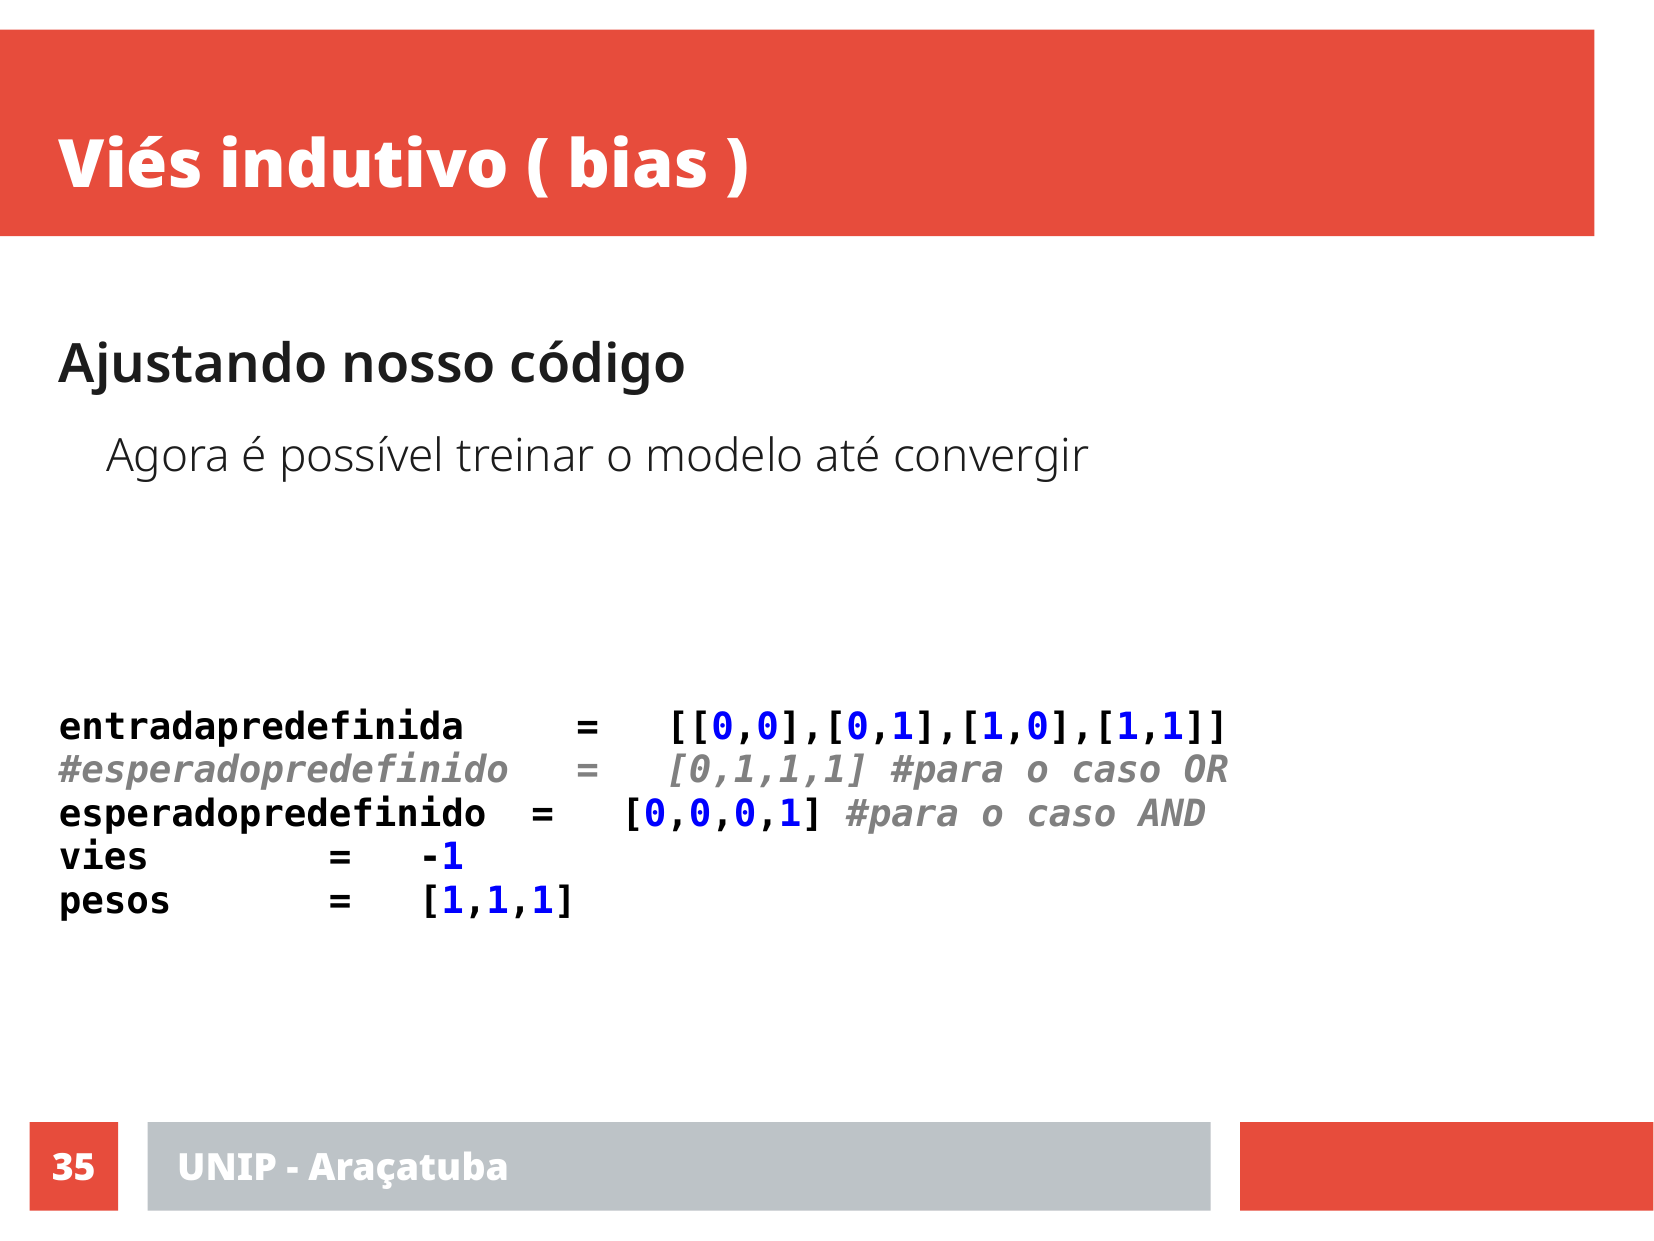

# Viés indutivo ( bias )
Ajustando nosso código
Agora é possível treinar o modelo até convergir
entradapredefinida = [[0,0],[0,1],[1,0],[1,1]]
#esperadopredefinido = [0,1,1,1] #para o caso OR
esperadopredefinido = [0,0,0,1] #para o caso AND
vies = -1
pesos = [1,1,1]
35
UNIP - Araçatuba